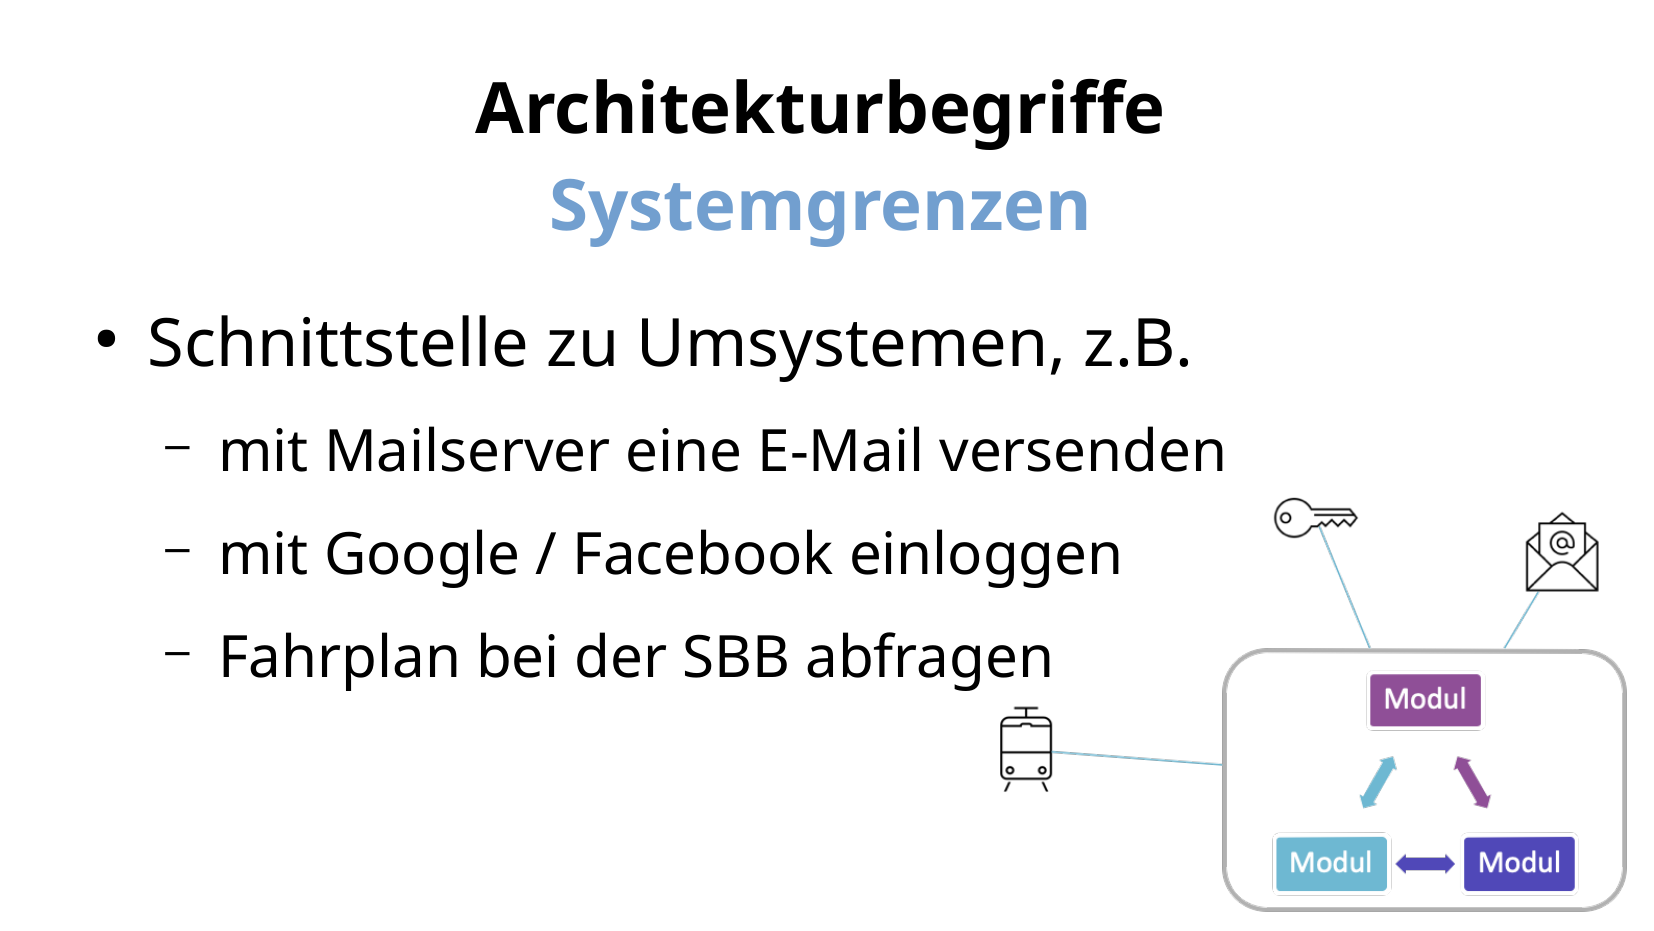

# Architekturbegriffe Systemgrenzen
Schnittstelle zu Umsystemen, z.B.
mit Mailserver eine E-Mail versenden
mit Google / Facebook einloggen
Fahrplan bei der SBB abfragen